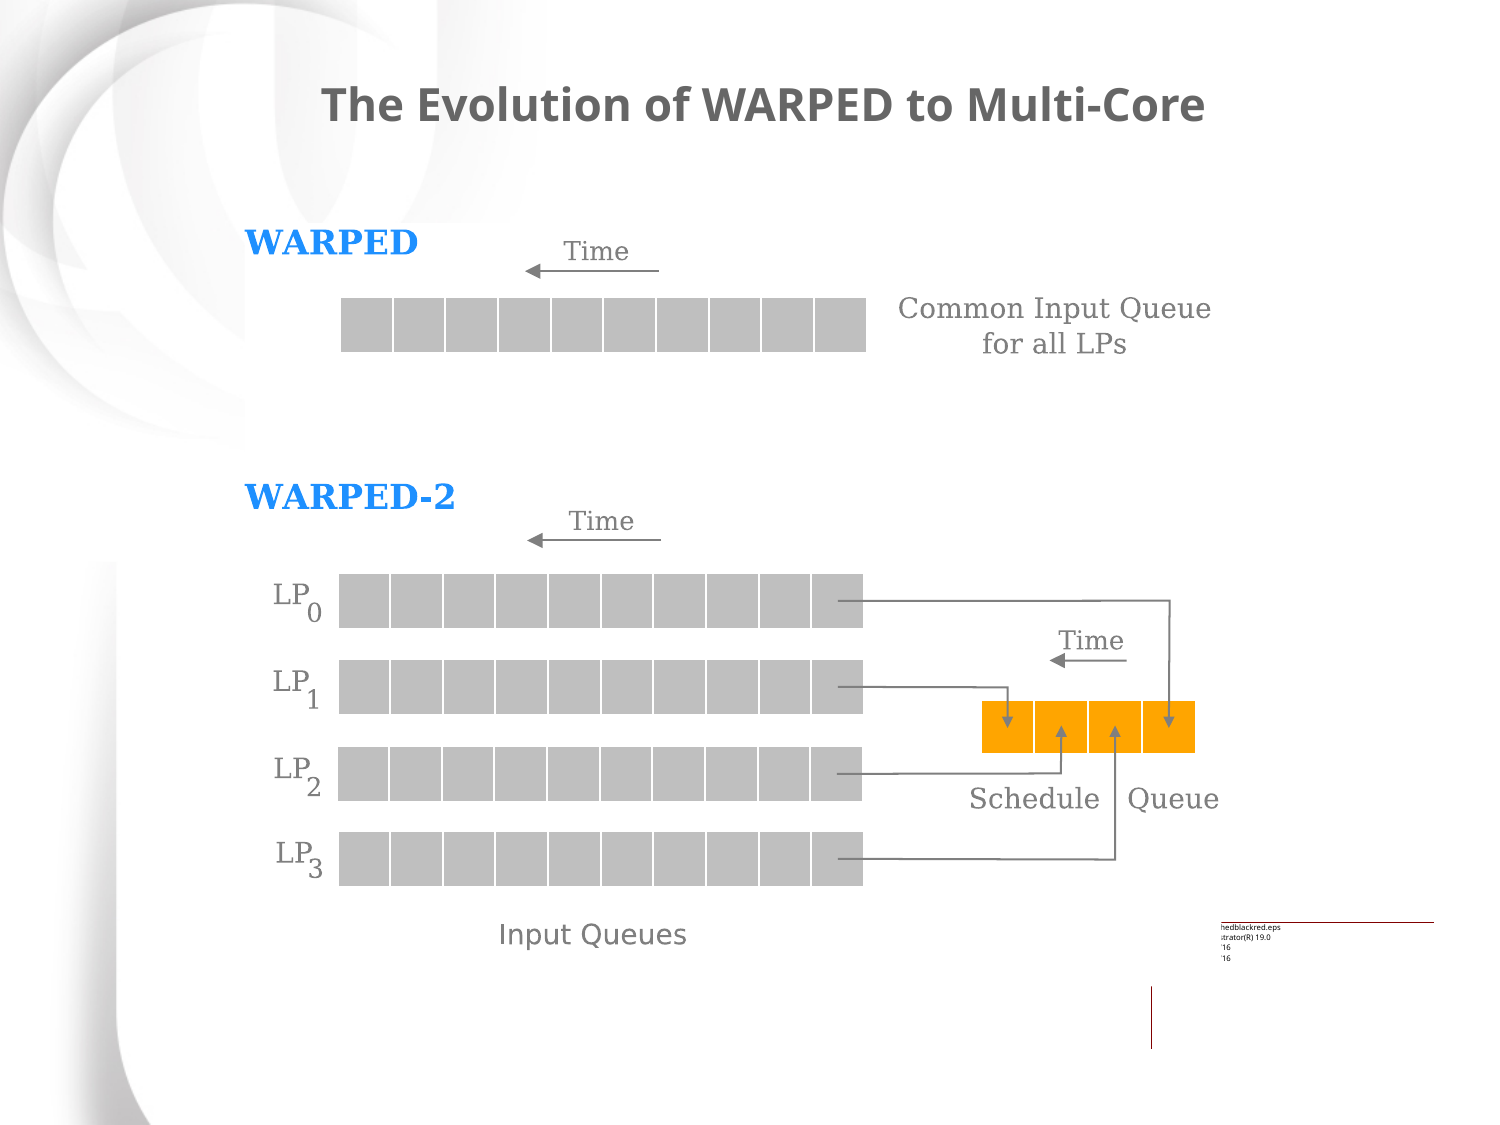

# The Evolution of WARPED to Multi-Core